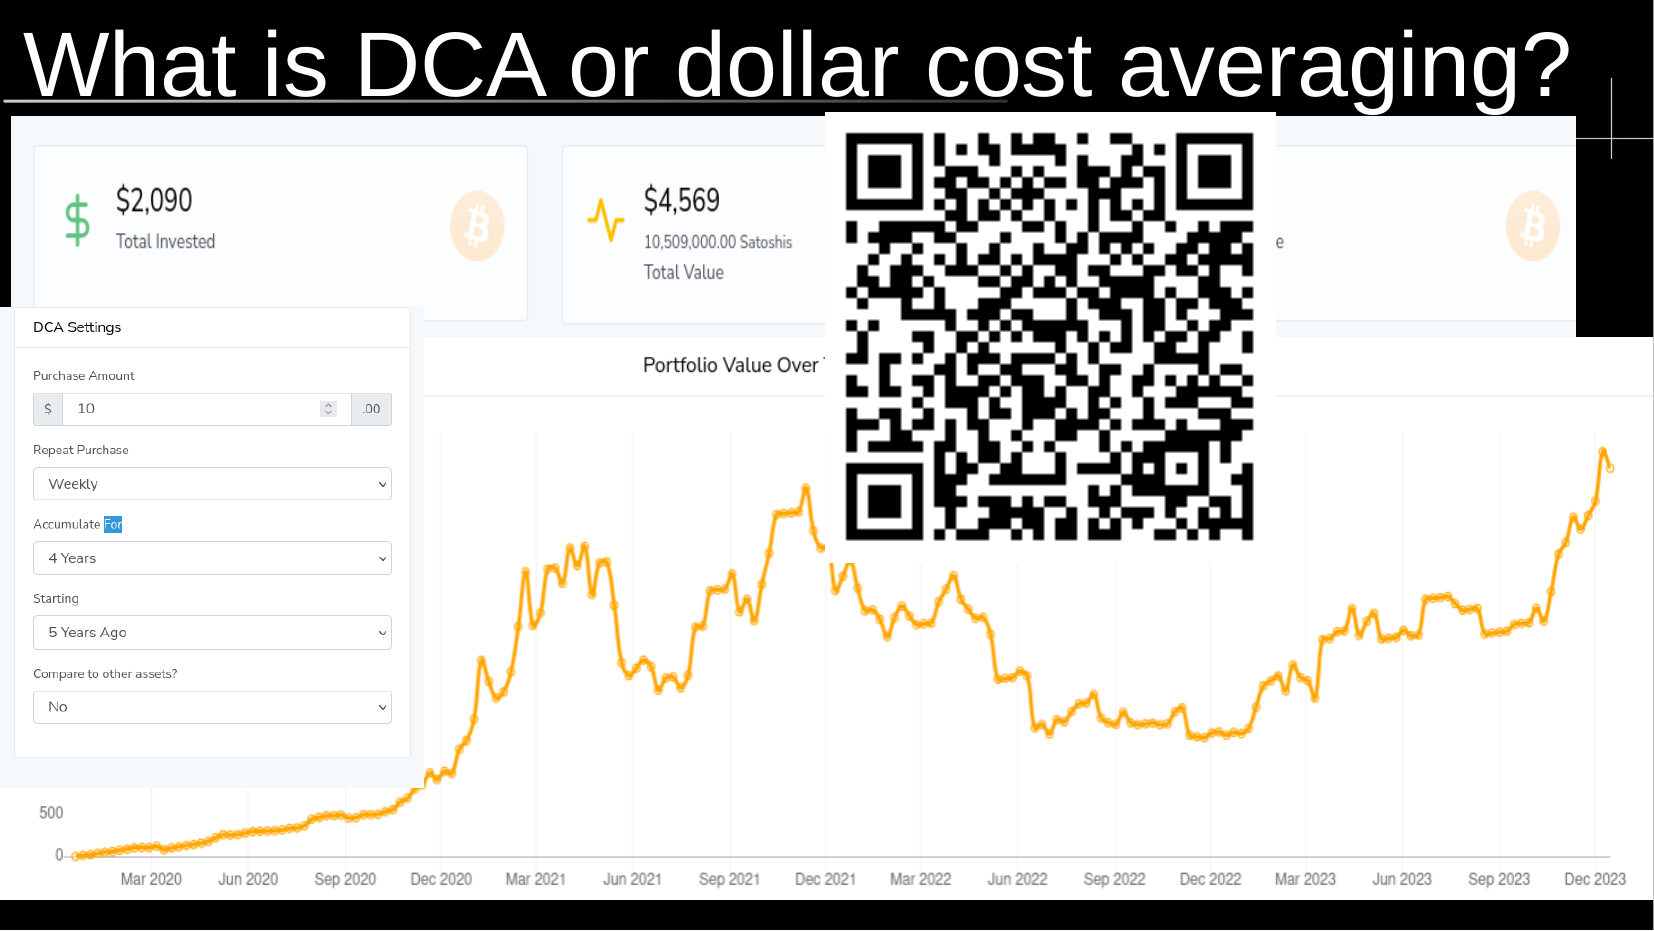

# What is DCA or dollar cost averaging?
21